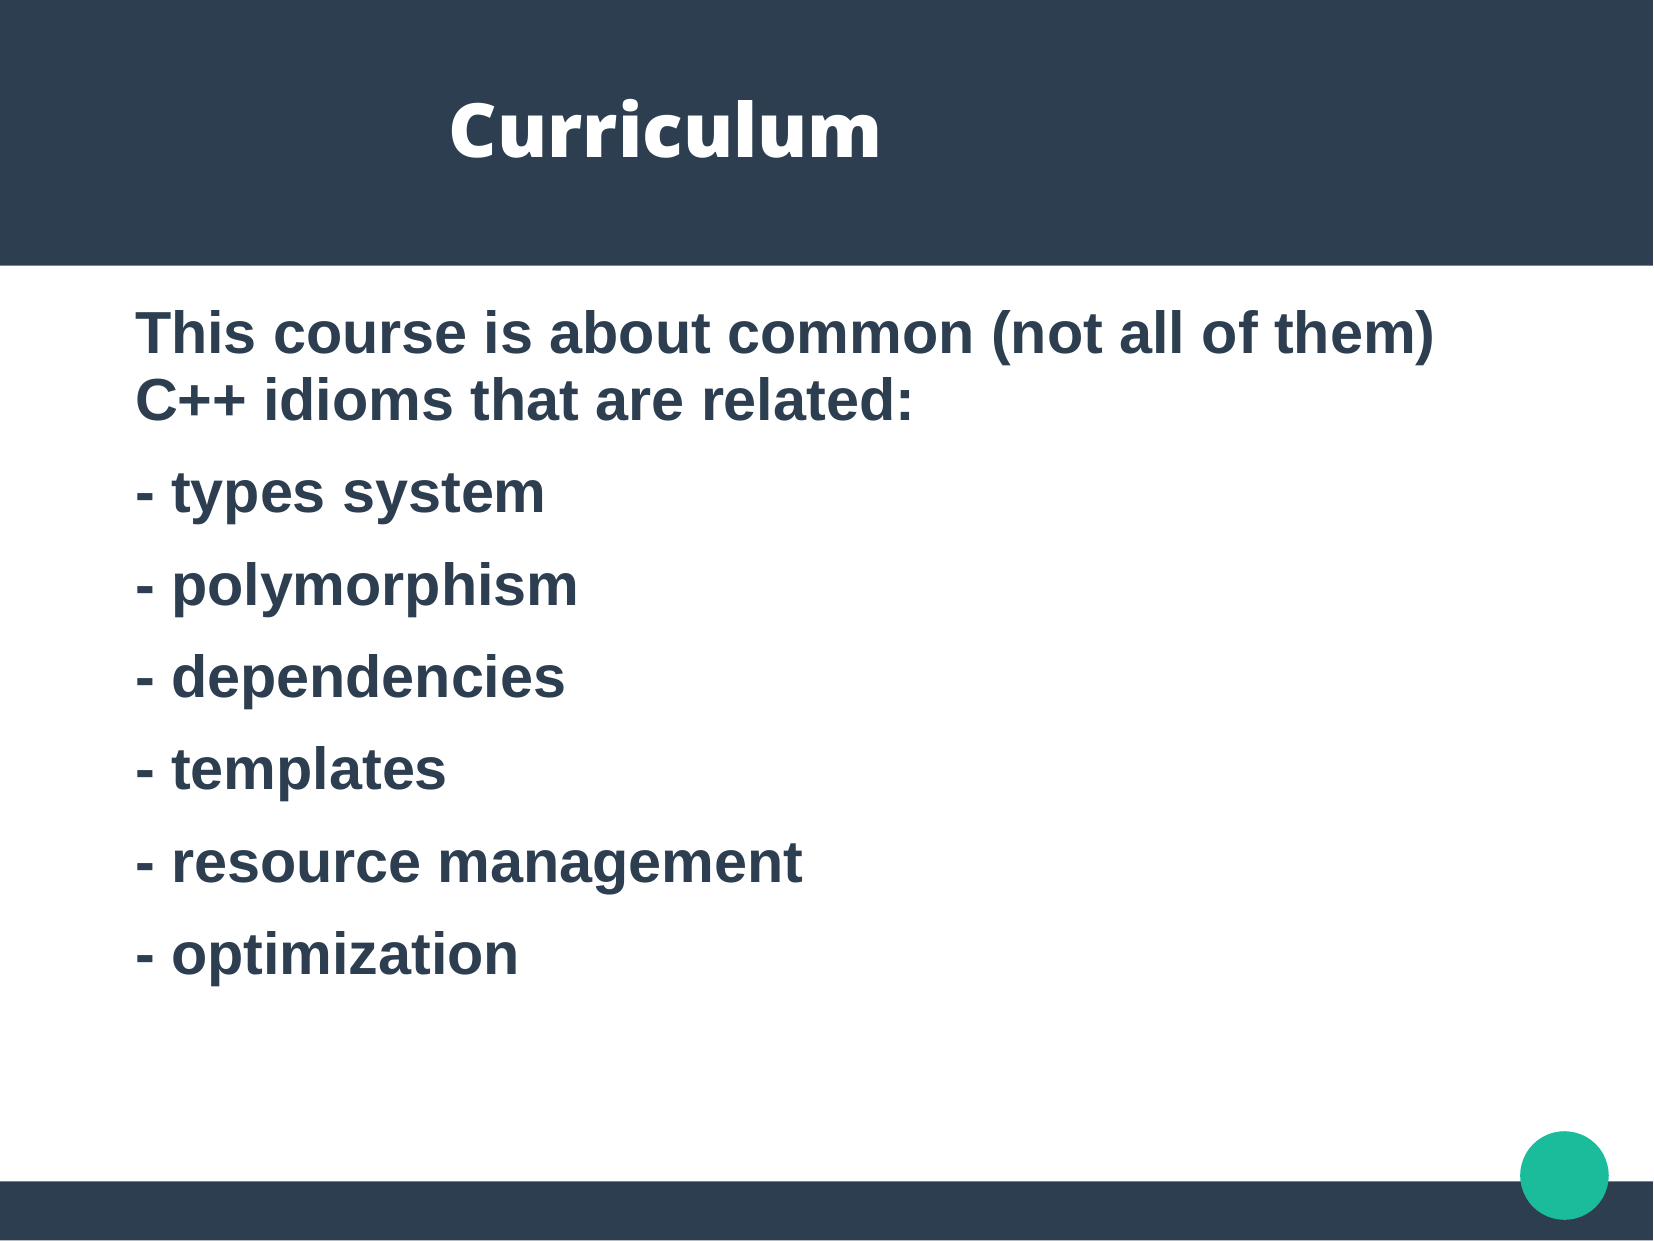

# Curriculum
This course is about common (not all of them) C++ idioms that are related:
- types system
- polymorphism
- dependencies
- templates
- resource management
- optimization